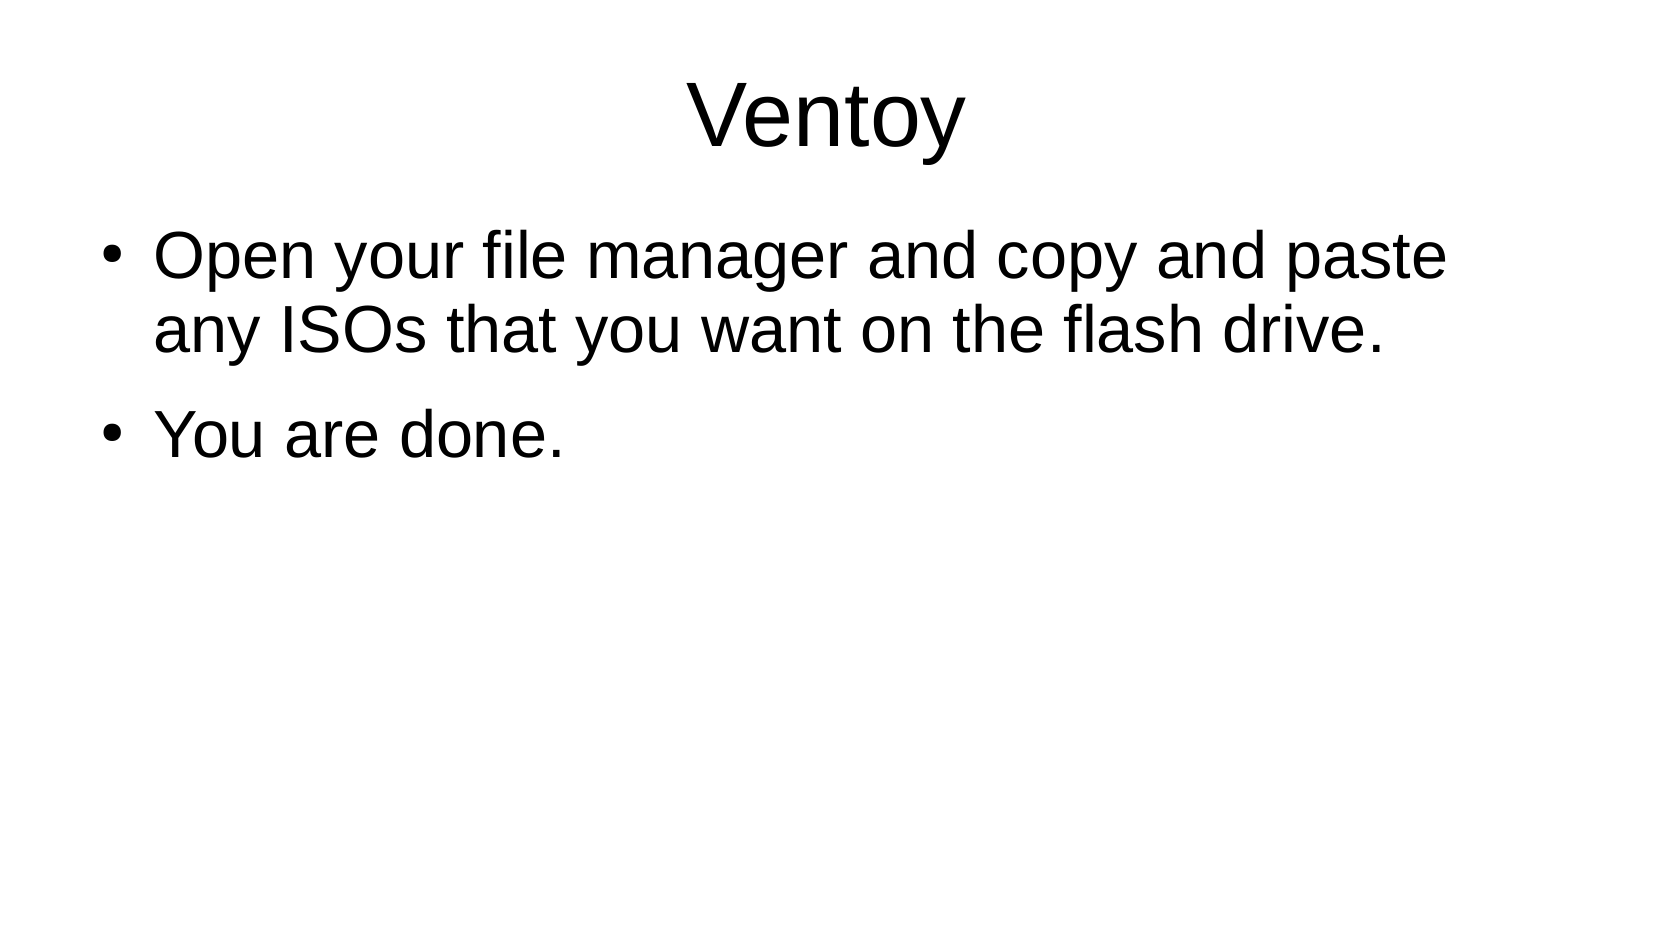

# Ventoy
Open your file manager and copy and paste any ISOs that you want on the flash drive.
You are done.